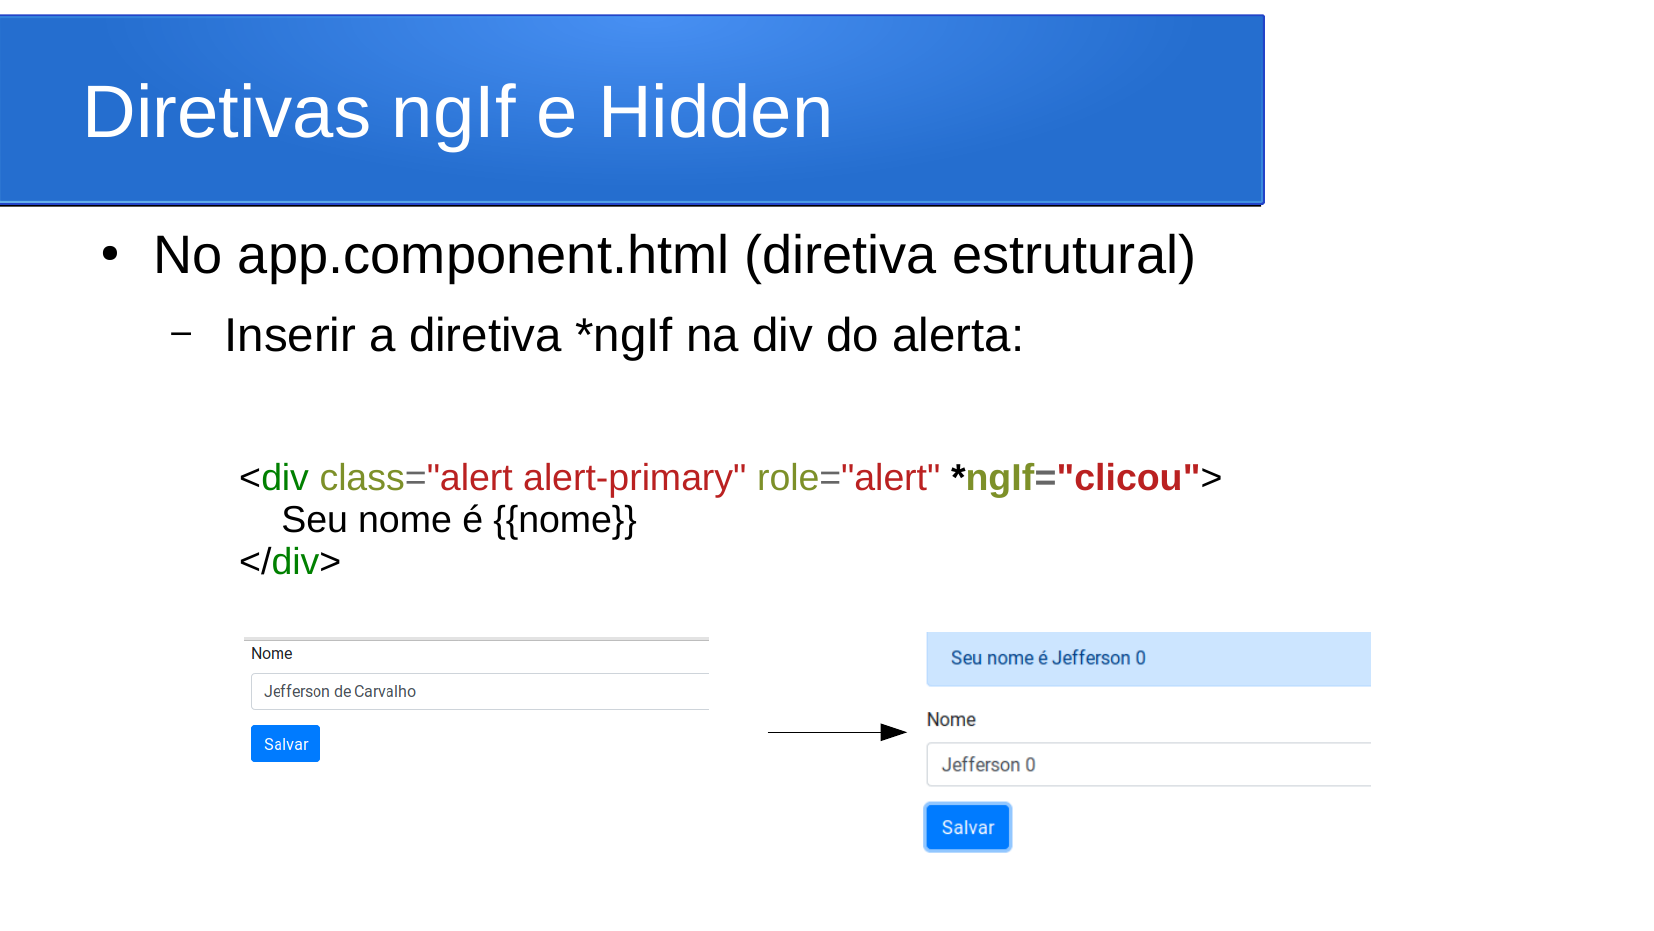

# Diretivas ngIf e Hidden
No app.component.html (diretiva estrutural)
Inserir a diretiva *ngIf na div do alerta:
<div class="alert alert-primary" role="alert" *ngIf="clicou">
 Seu nome é {{nome}}
</div>